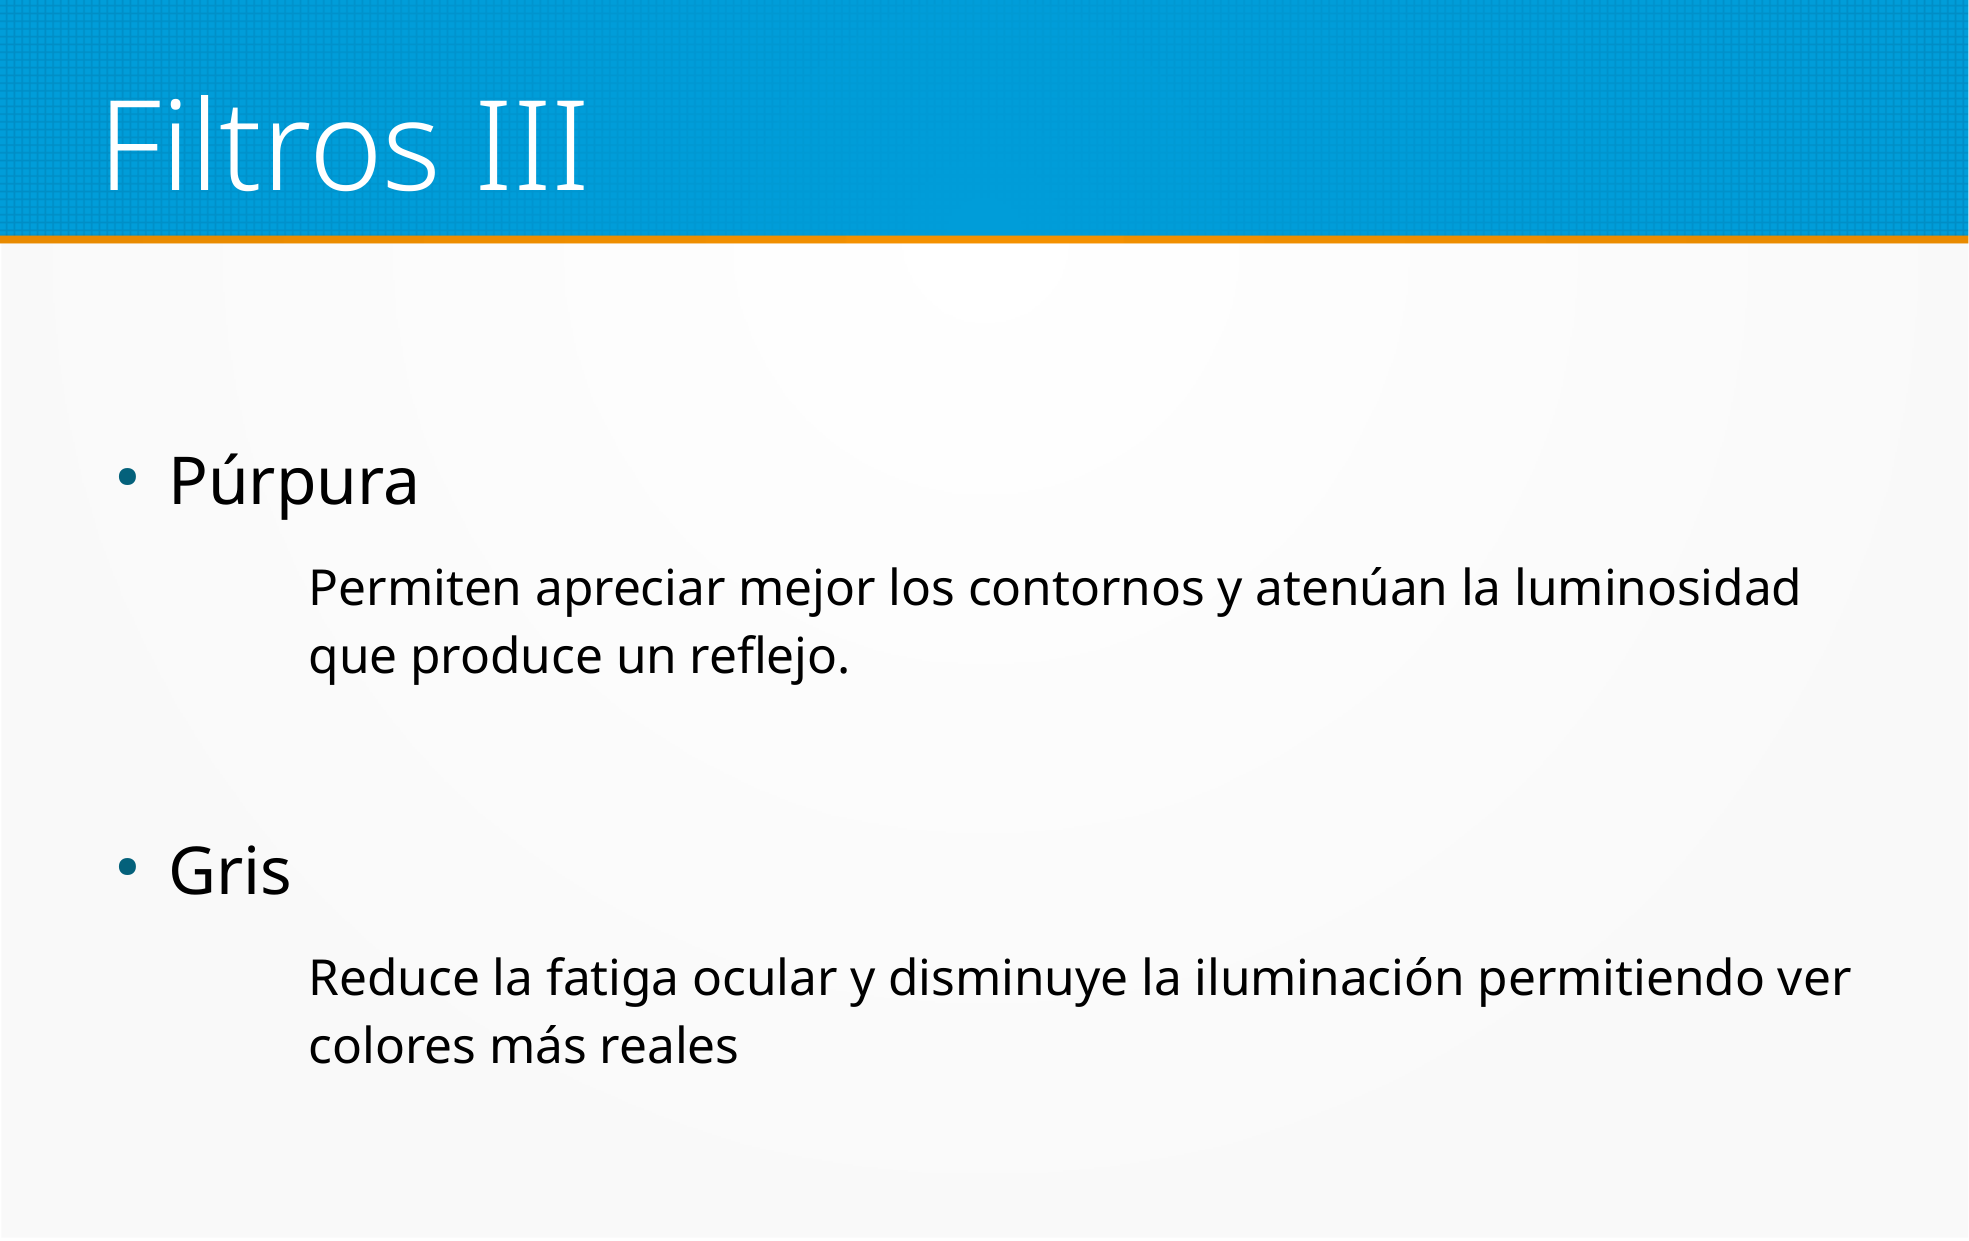

# Filtros III
Púrpura
Permiten apreciar mejor los contornos y atenúan la luminosidad que produce un reflejo.
Gris
Reduce la fatiga ocular y disminuye la iluminación permitiendo ver colores más reales